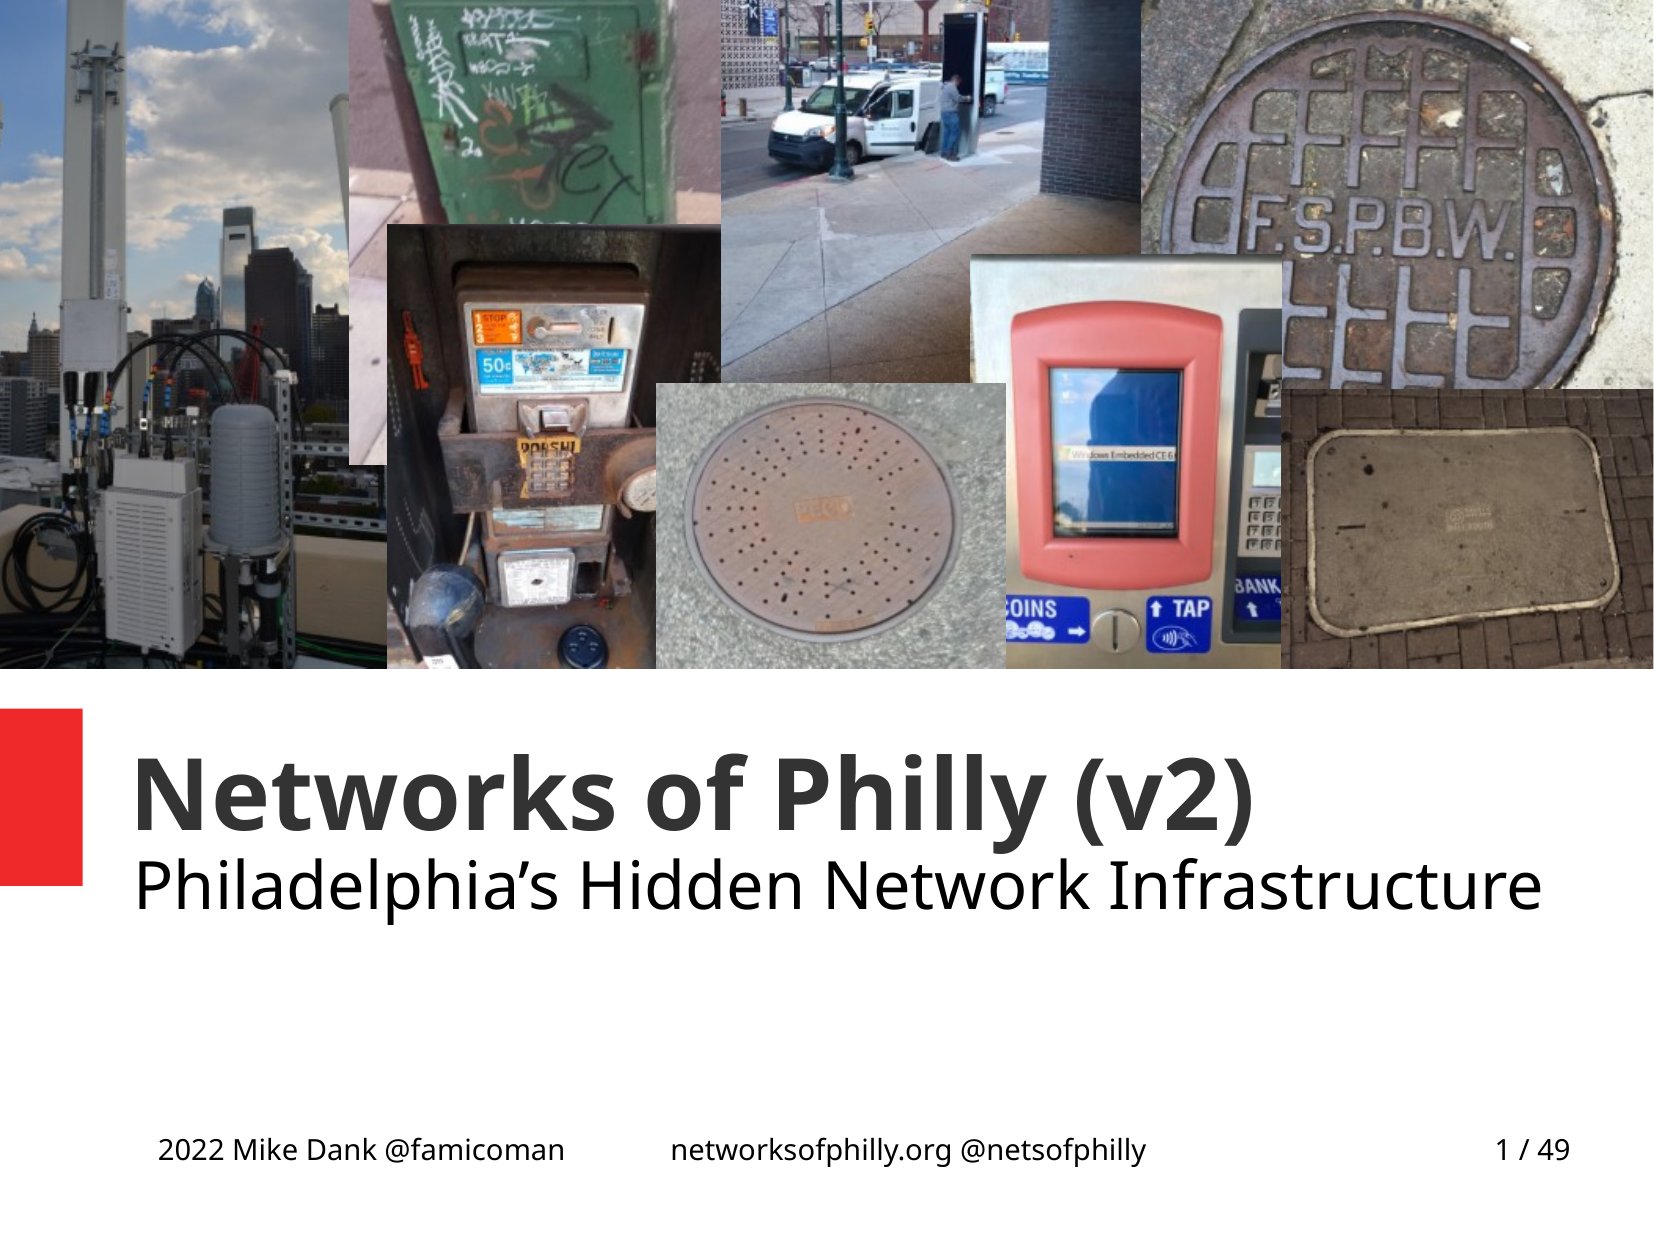

# Networks of Philly (v2)
Philadelphia’s Hidden Network Infrastructure
2022 Mike Dank @famicoman networksofphilly.org @netsofphilly
1